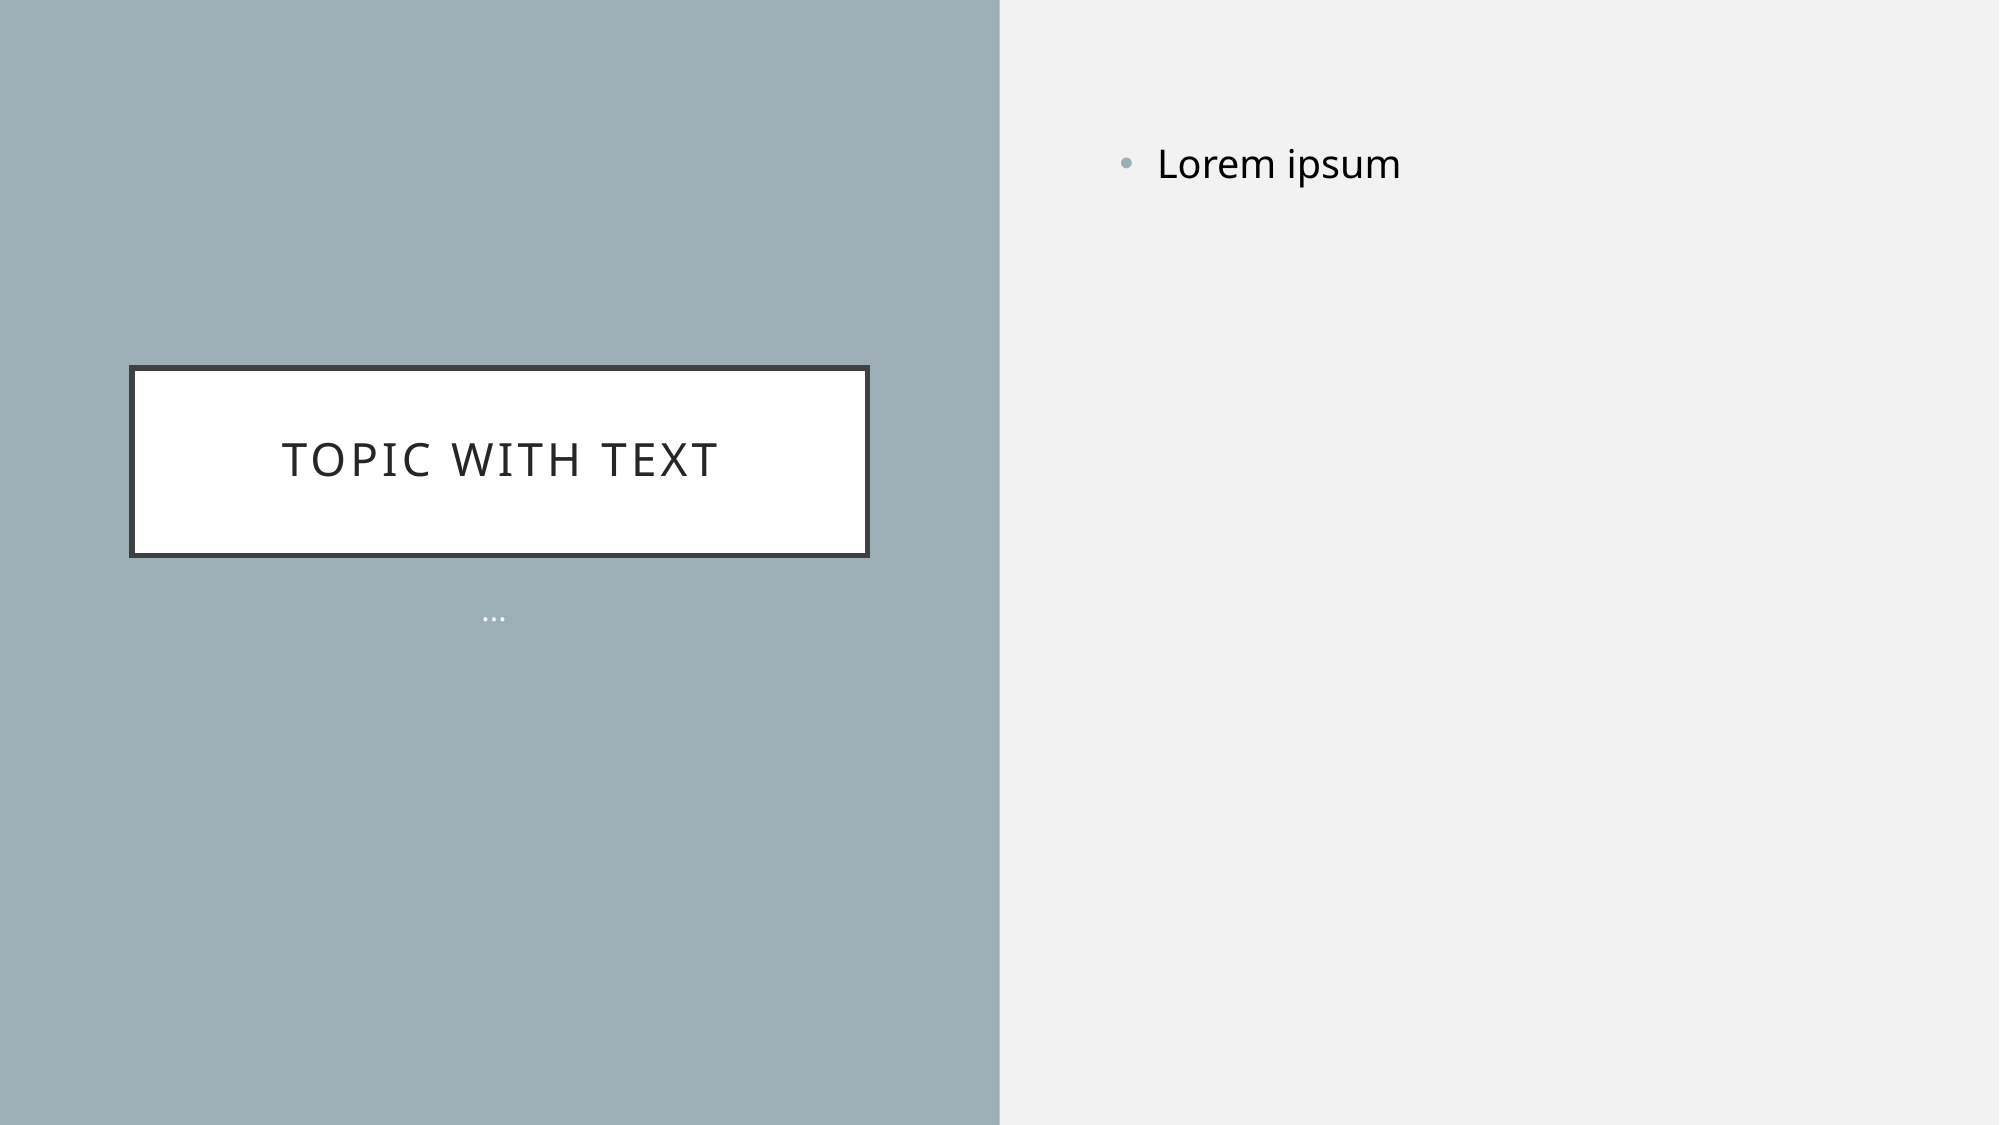

Lorem ipsum
# Topic with text
...